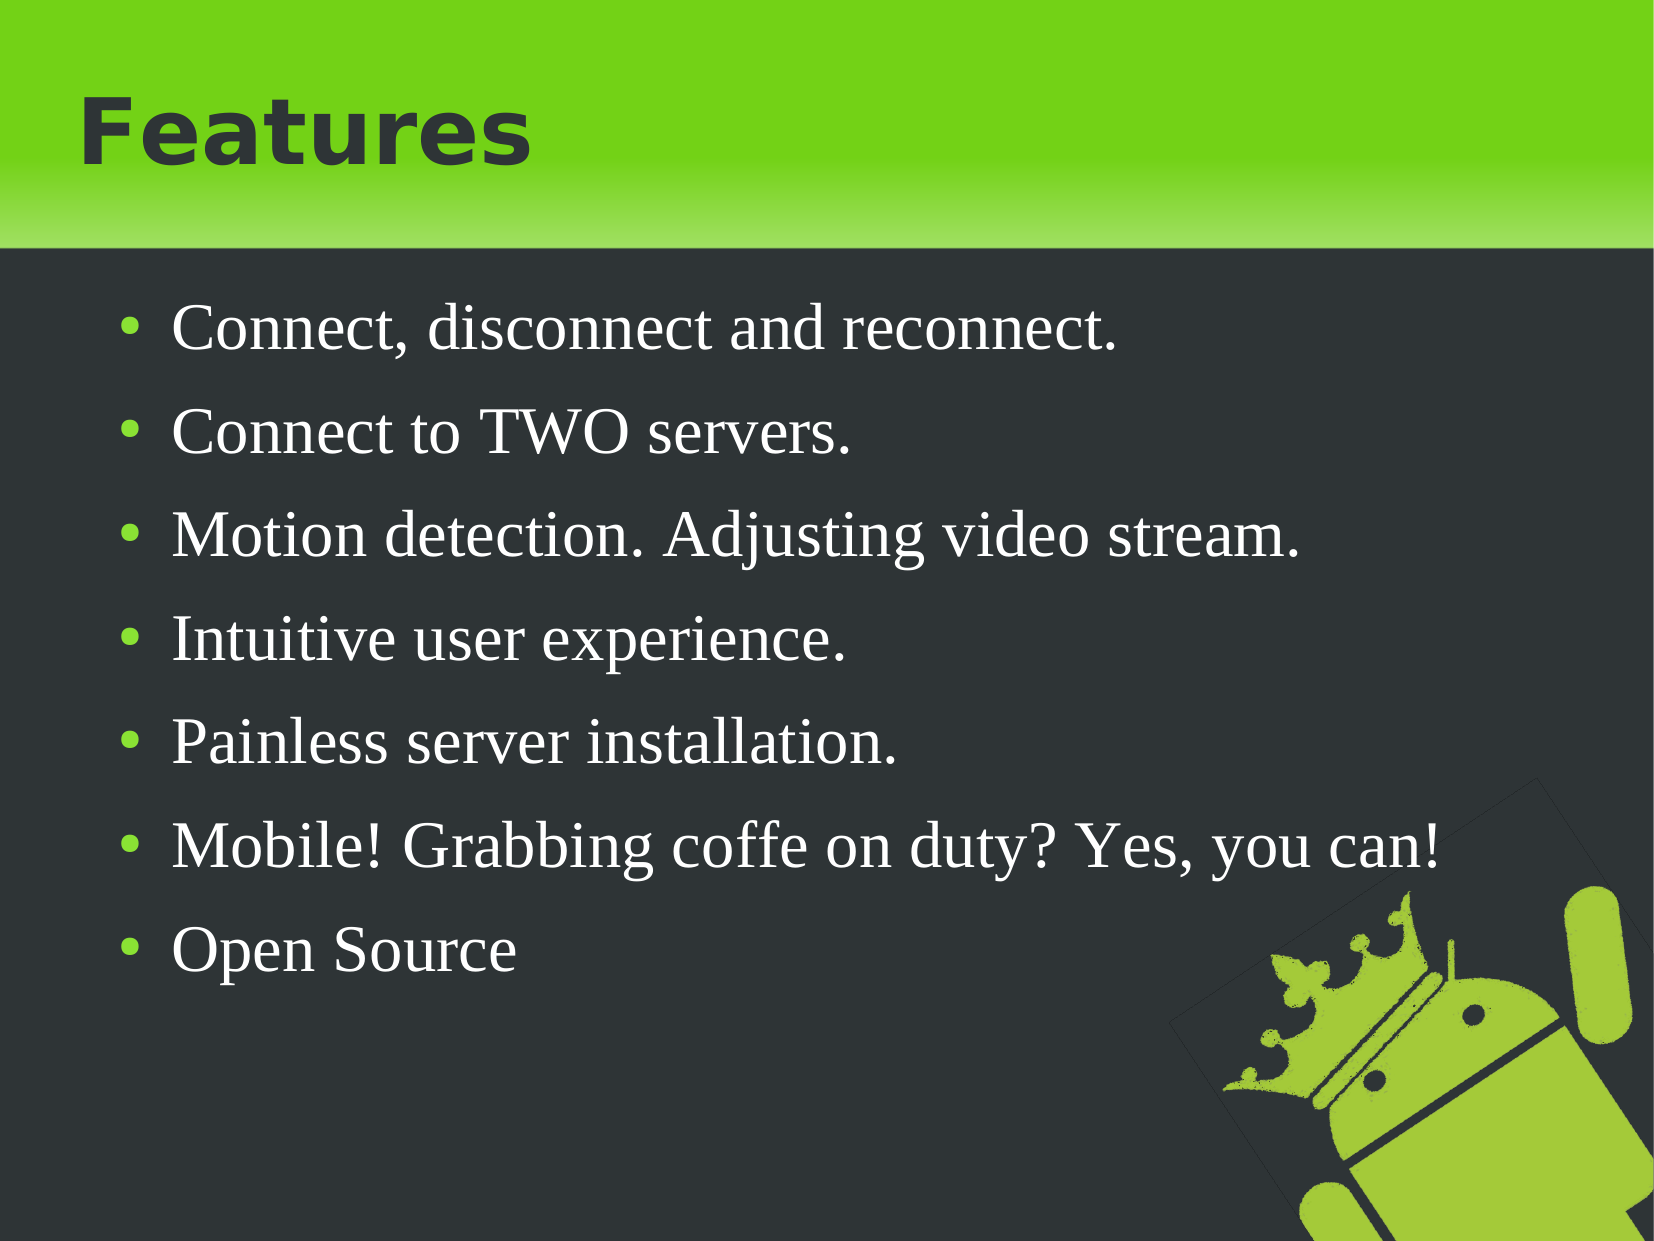

# Features
Connect, disconnect and reconnect.
Connect to TWO servers.
Motion detection. Adjusting video stream.
Intuitive user experience.
Painless server installation.
Mobile! Grabbing coffe on duty? Yes, you can!
Open Source